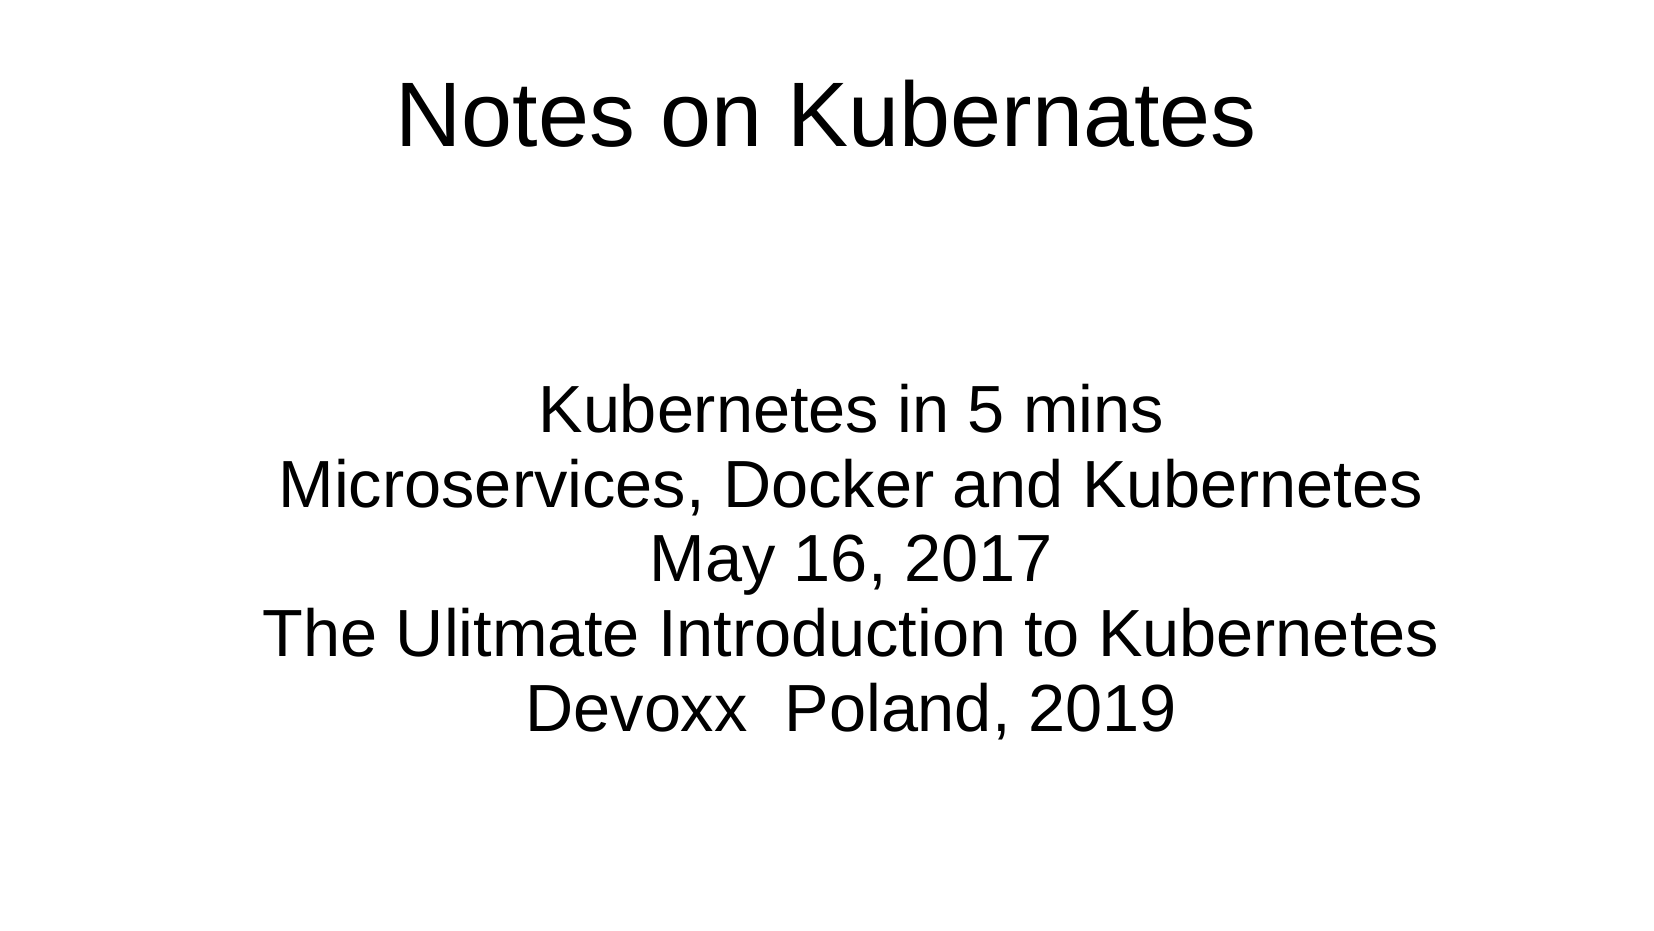

# Notes on Kubernates
Kubernetes in 5 mins
Microservices, Docker and Kubernetes
May 16, 2017
The Ulitmate Introduction to Kubernetes
Devoxx Poland, 2019